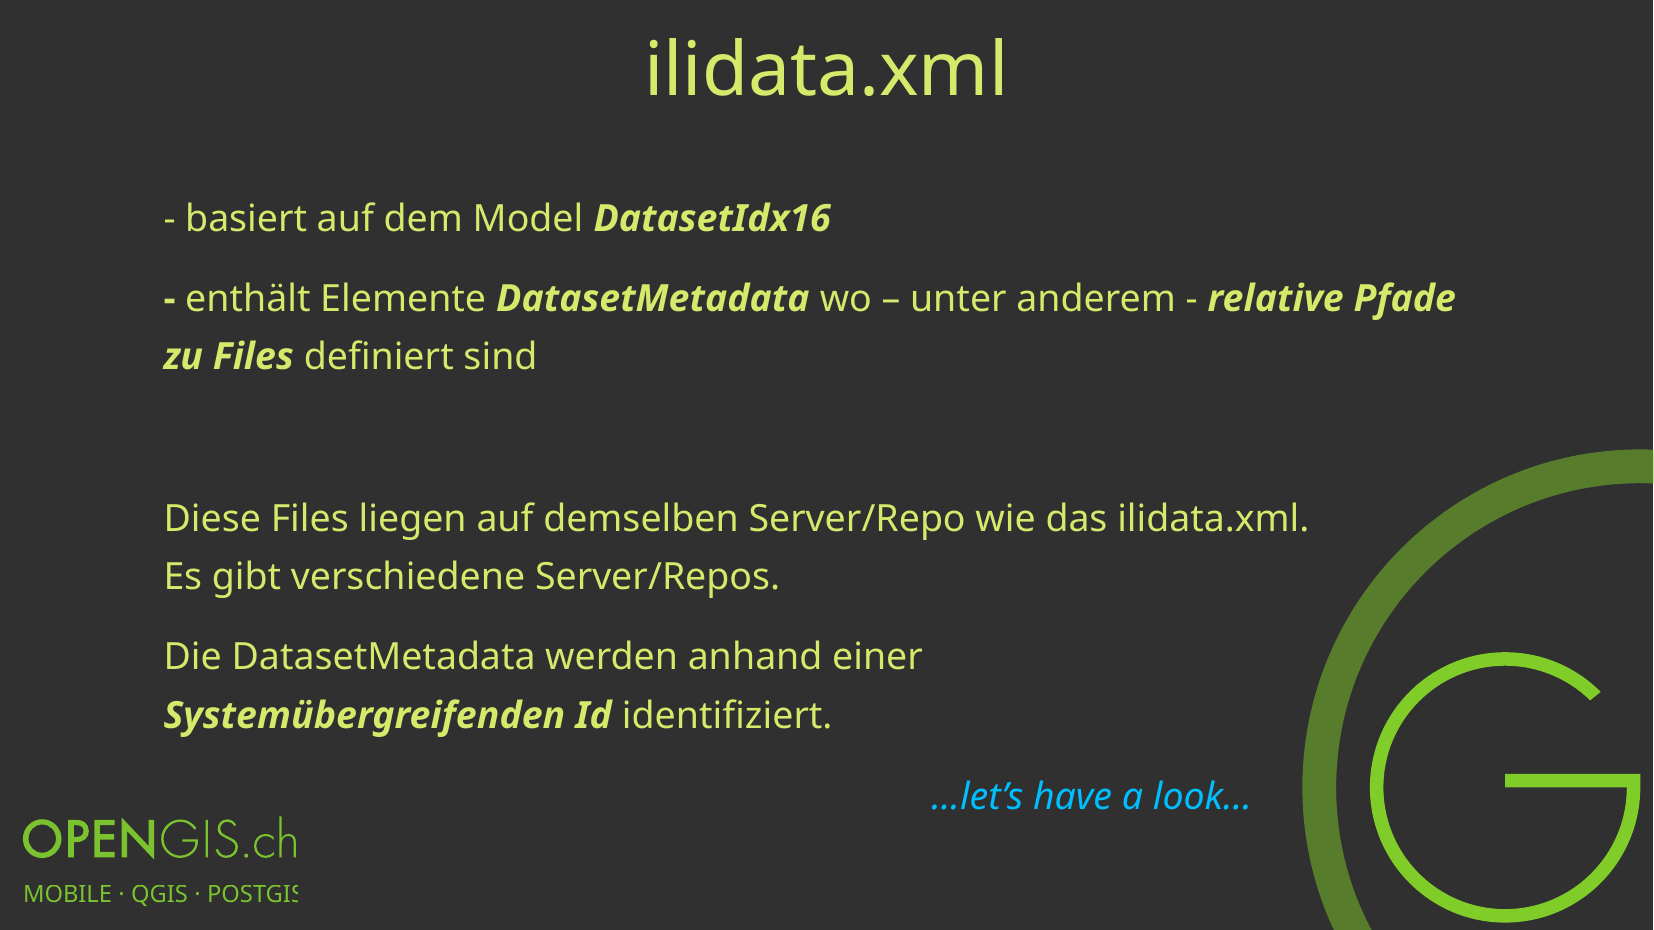

# ilidata.xml
- basiert auf dem Model DatasetIdx16
- enthält Elemente DatasetMetadata wo – unter anderem - relative Pfade zu Files definiert sind
Diese Files liegen auf demselben Server/Repo wie das ilidata.xml.
Es gibt verschiedene Server/Repos.
Die DatasetMetadata werden anhand einer
Systemübergreifenden Id identifiziert.
...let’s have a look…